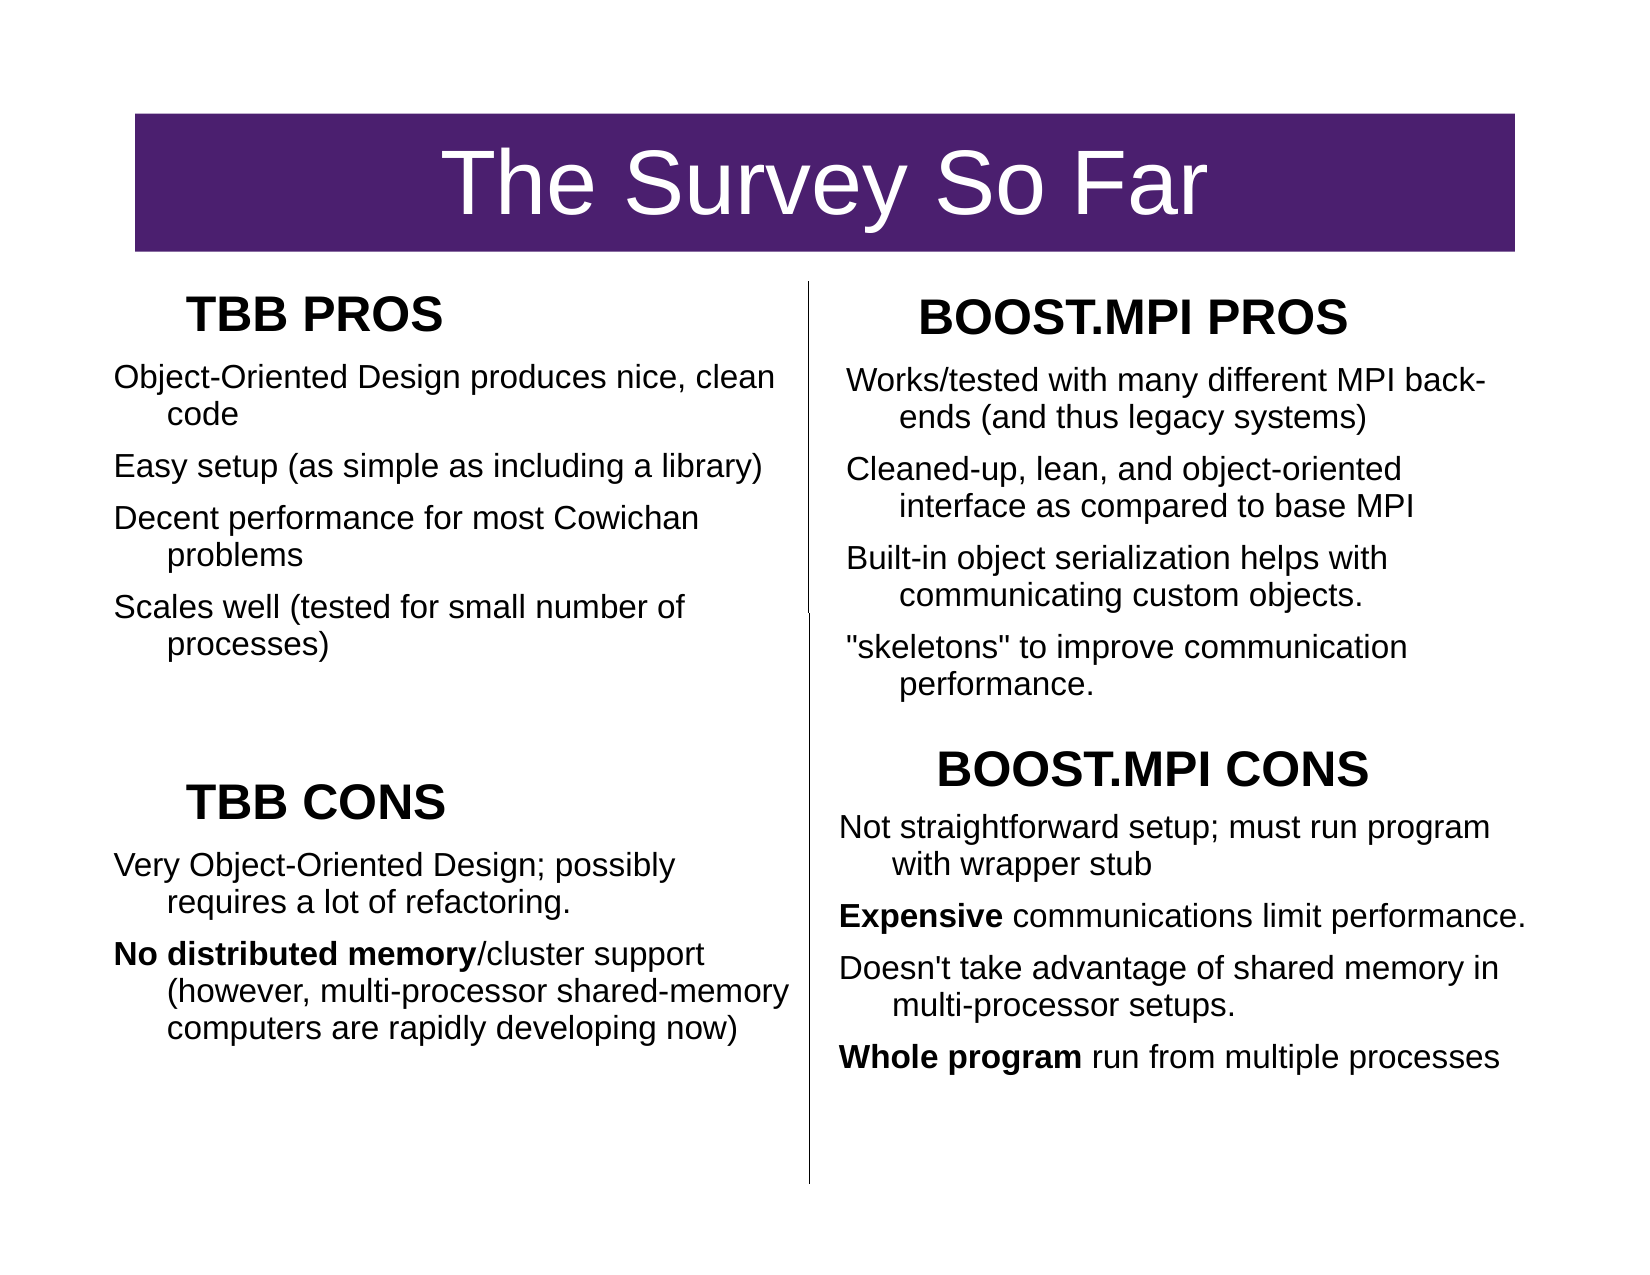

# The Survey So Far
TBB PROS
BOOST.MPI PROS
Object-Oriented Design produces nice, clean code
Easy setup (as simple as including a library)
Decent performance for most Cowichan problems
Scales well (tested for small number of processes)
Works/tested with many different MPI back-ends (and thus legacy systems)
Cleaned-up, lean, and object-oriented interface as compared to base MPI
Built-in object serialization helps with communicating custom objects.
"skeletons" to improve communication performance.
BOOST.MPI CONS
TBB CONS
Not straightforward setup; must run program with wrapper stub
Expensive communications limit performance.
Doesn't take advantage of shared memory in multi-processor setups.
Whole program run from multiple processes
Very Object-Oriented Design; possibly requires a lot of refactoring.
No distributed memory/cluster support (however, multi-processor shared-memory computers are rapidly developing now)